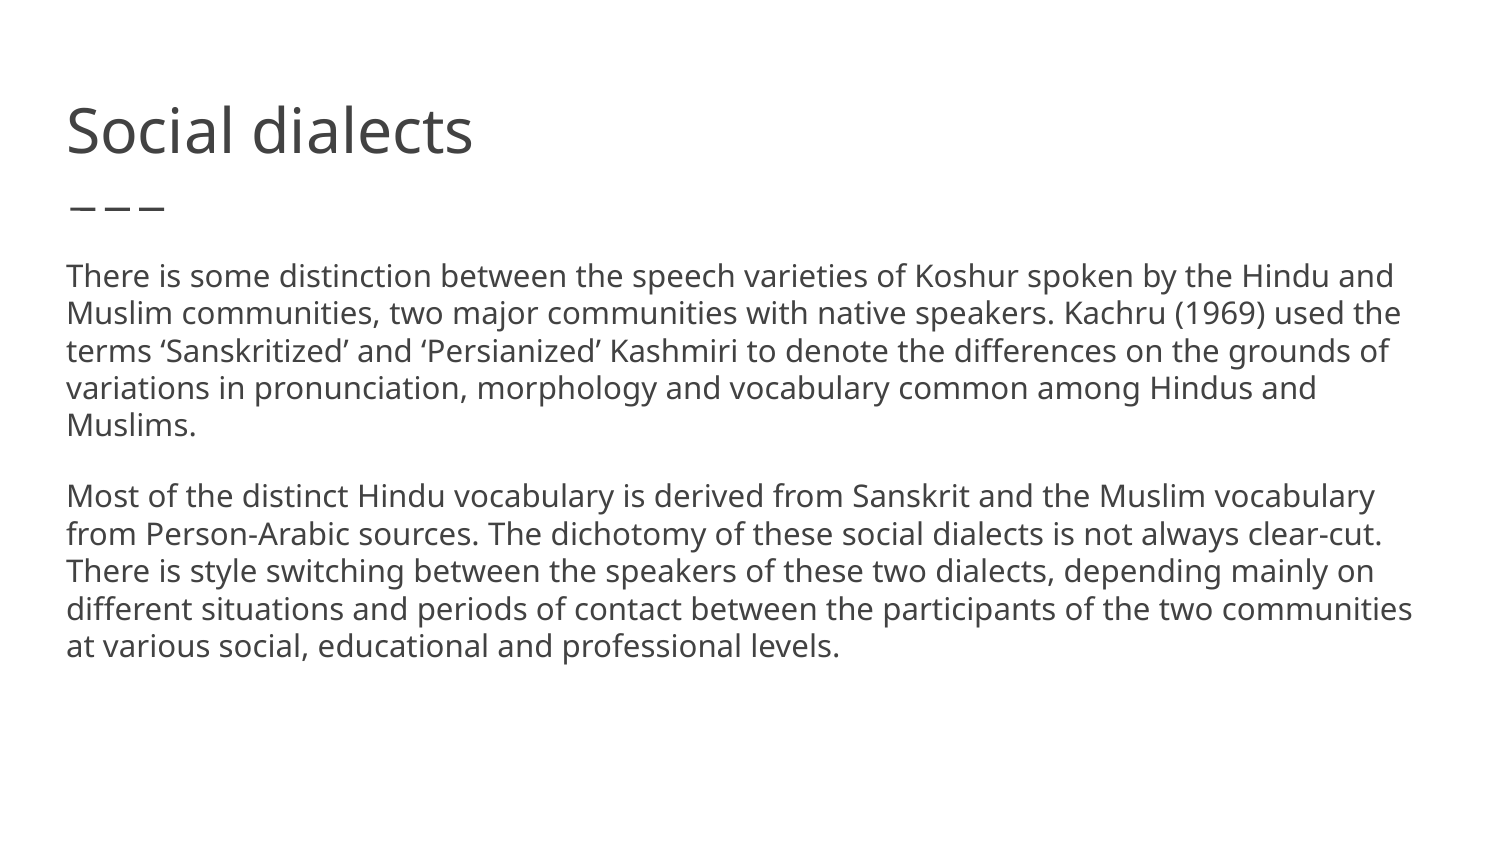

# Social dialects
There is some distinction between the speech varieties of Koshur spoken by the Hindu and Muslim communities, two major communities with native speakers. Kachru (1969) used the terms ‘Sanskritized’ and ‘Persianized’ Kashmiri to denote the differences on the grounds of variations in pronunciation, morphology and vocabulary common among Hindus and Muslims.
Most of the distinct Hindu vocabulary is derived from Sanskrit and the Muslim vocabulary from Person-Arabic sources. The dichotomy of these social dialects is not always clear-cut. There is style switching between the speakers of these two dialects, depending mainly on different situations and periods of contact between the participants of the two communities at various social, educational and professional levels.